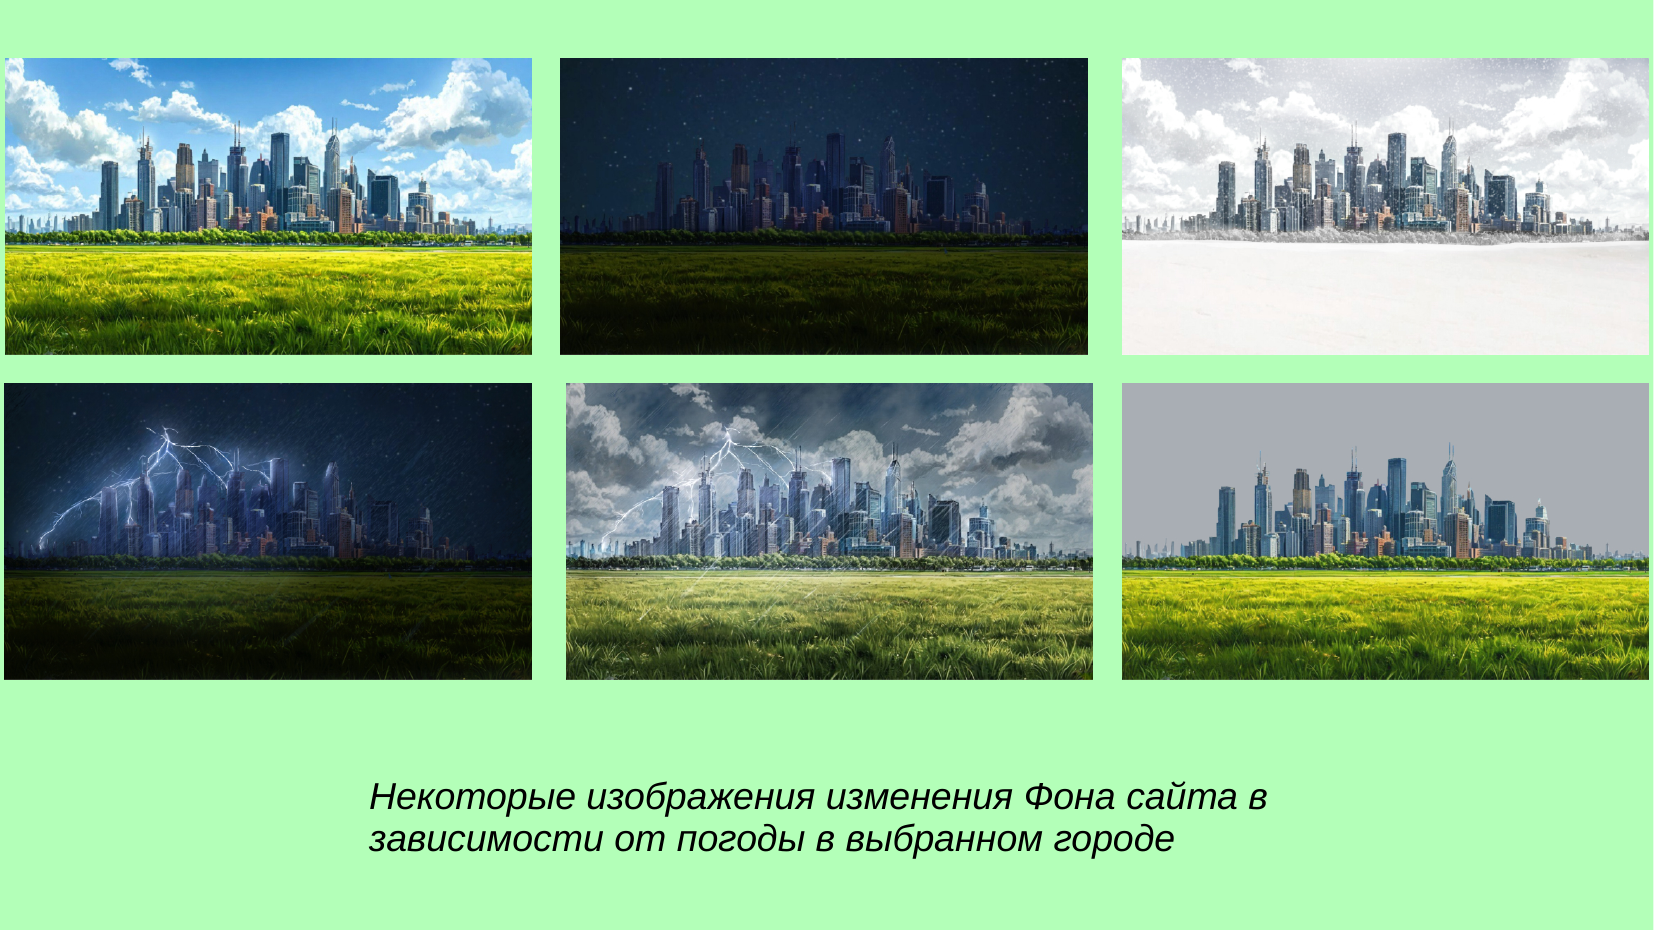

Некоторые изображения изменения Фона сайта в зависимости от погоды в выбранном городе